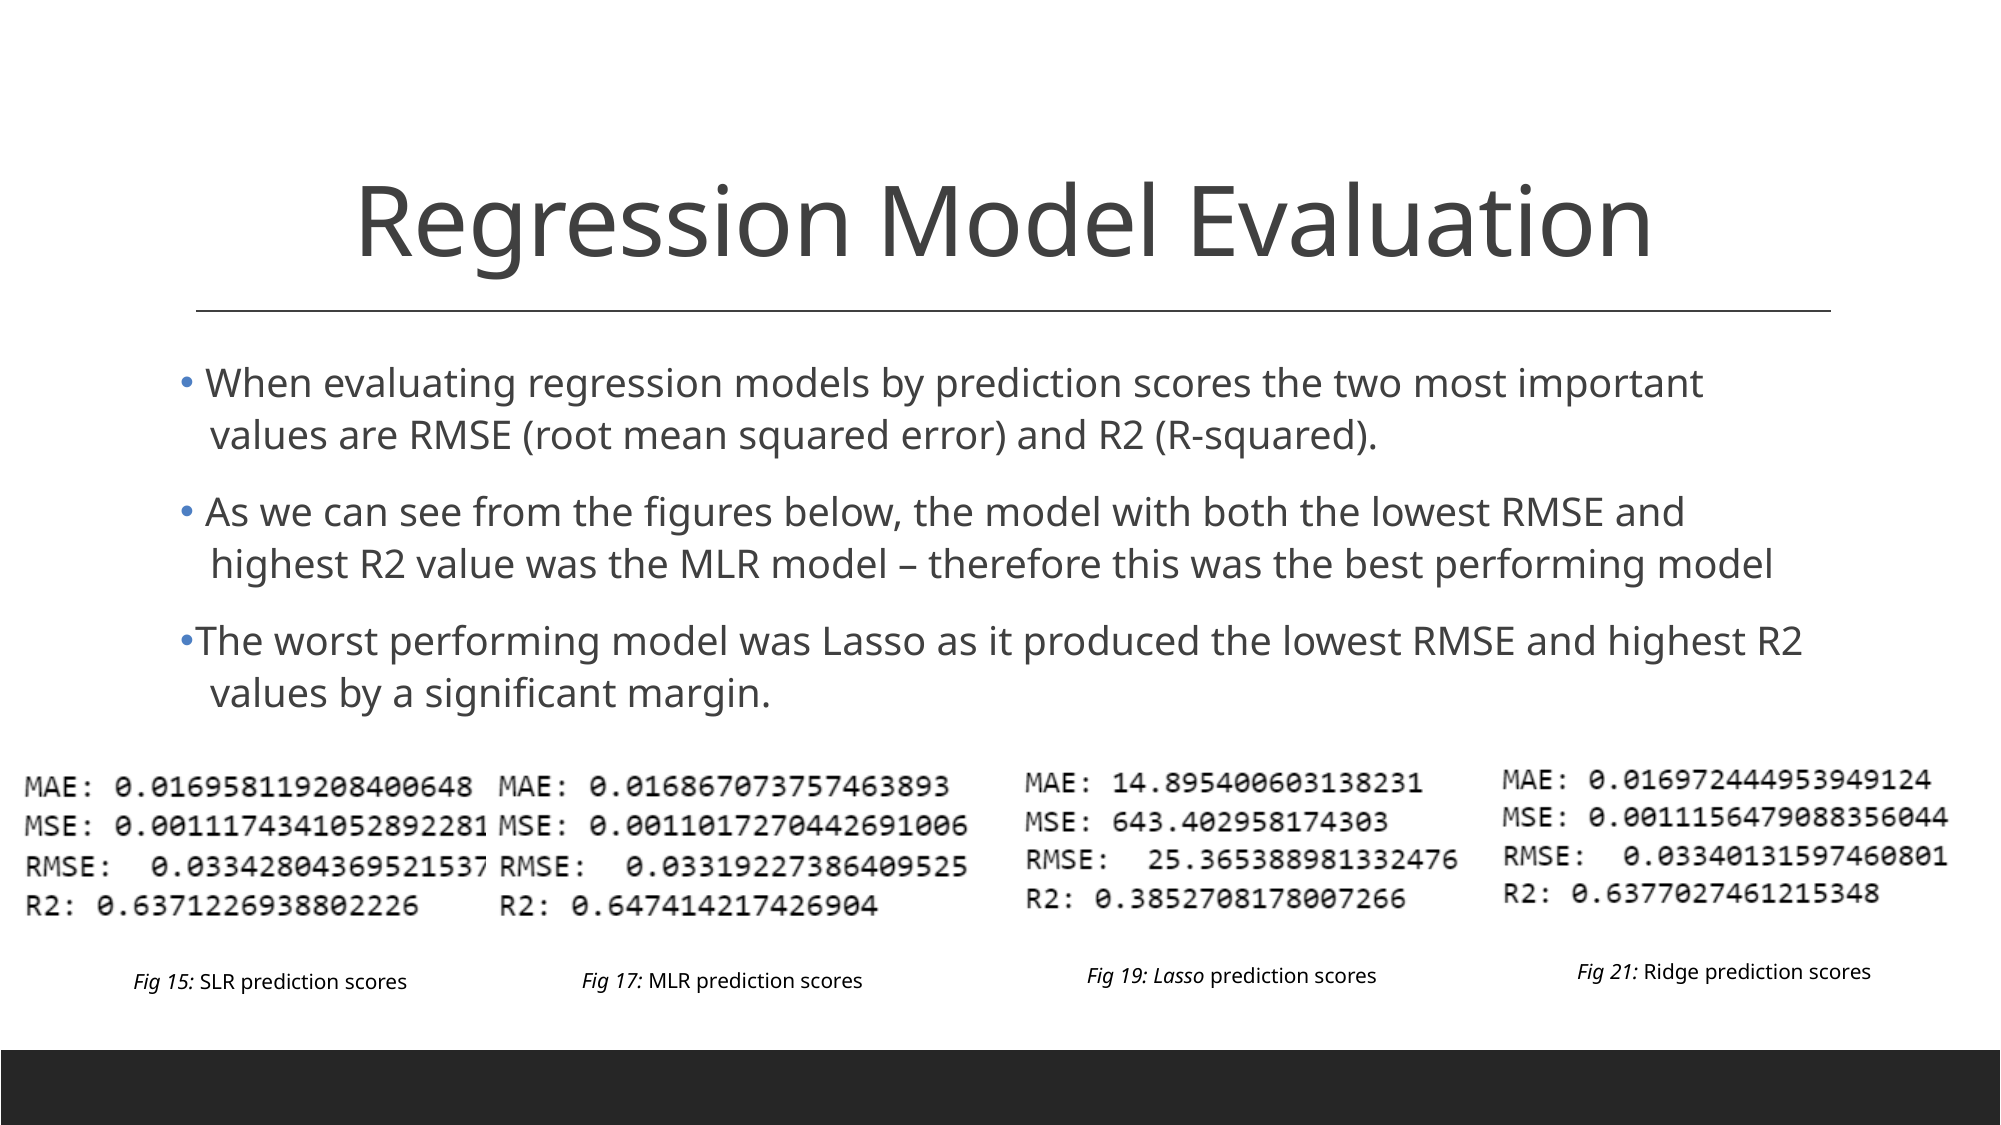

Regression Model Evaluation
# When evaluating regression models by prediction scores the two most important values are RMSE (root mean squared error) and R2 (R-squared).
 As we can see from the figures below, the model with both the lowest RMSE and highest R2 value was the MLR model – therefore this was the best performing model
The worst performing model was Lasso as it produced the lowest RMSE and highest R2 values by a significant margin.
Fig 21: Ridge prediction scores
Fig 19: Lasso prediction scores
Fig 17: MLR prediction scores
Fig 15: SLR prediction scores